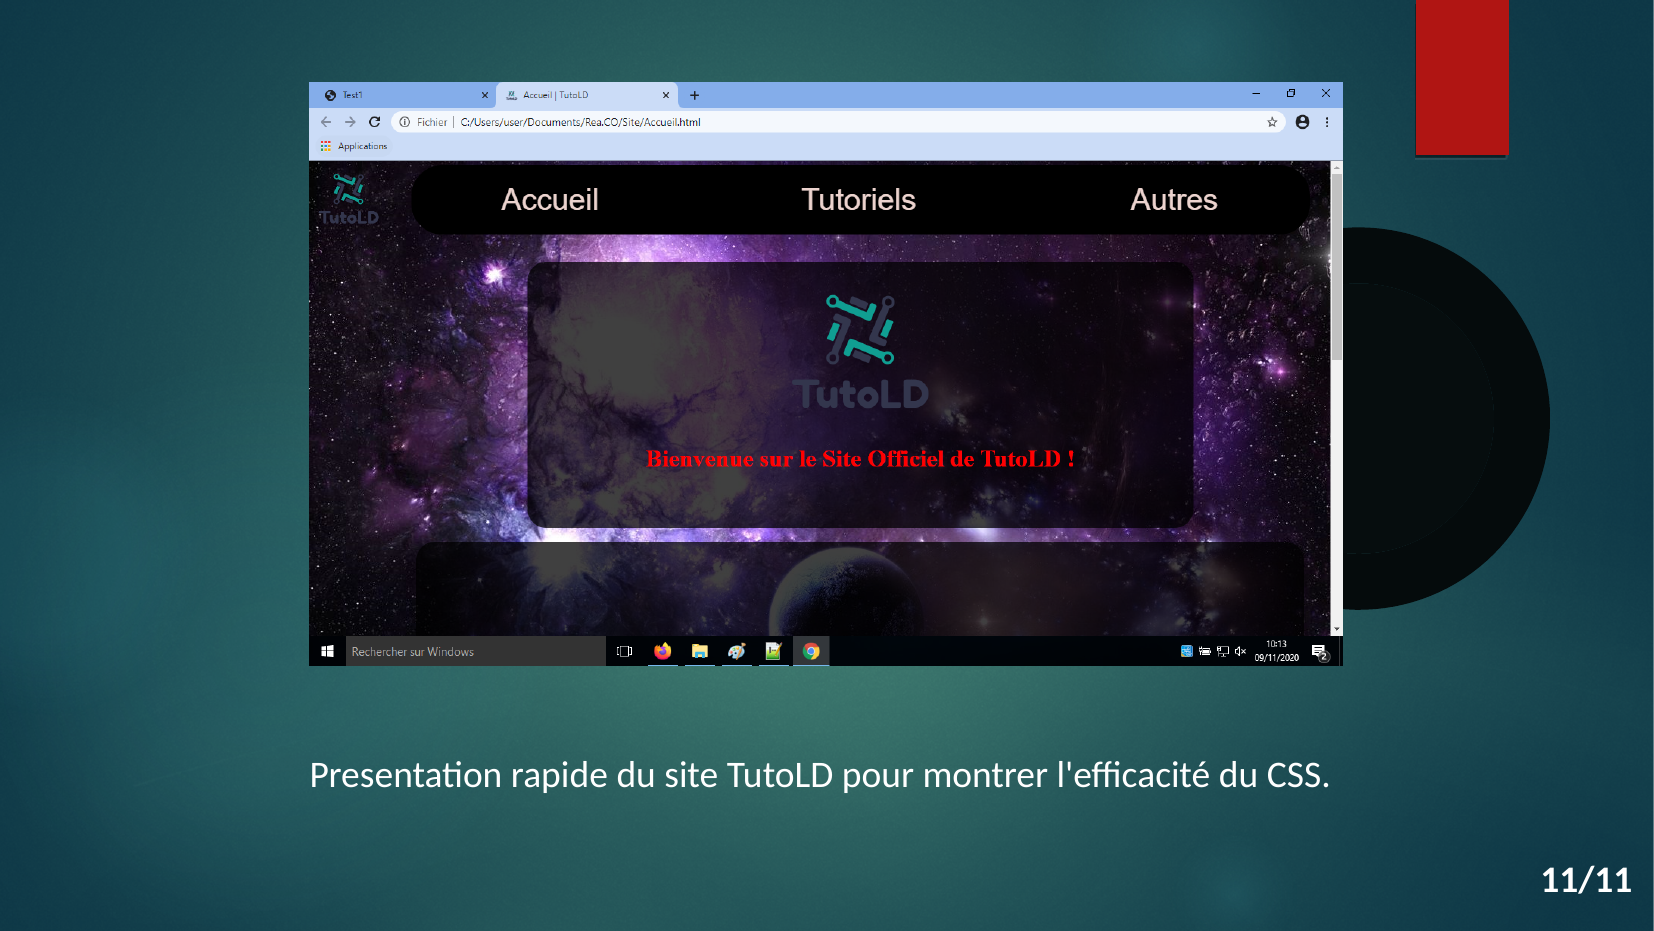

Presentation rapide du site TutoLD pour montrer l'efficacité du CSS.
11/11